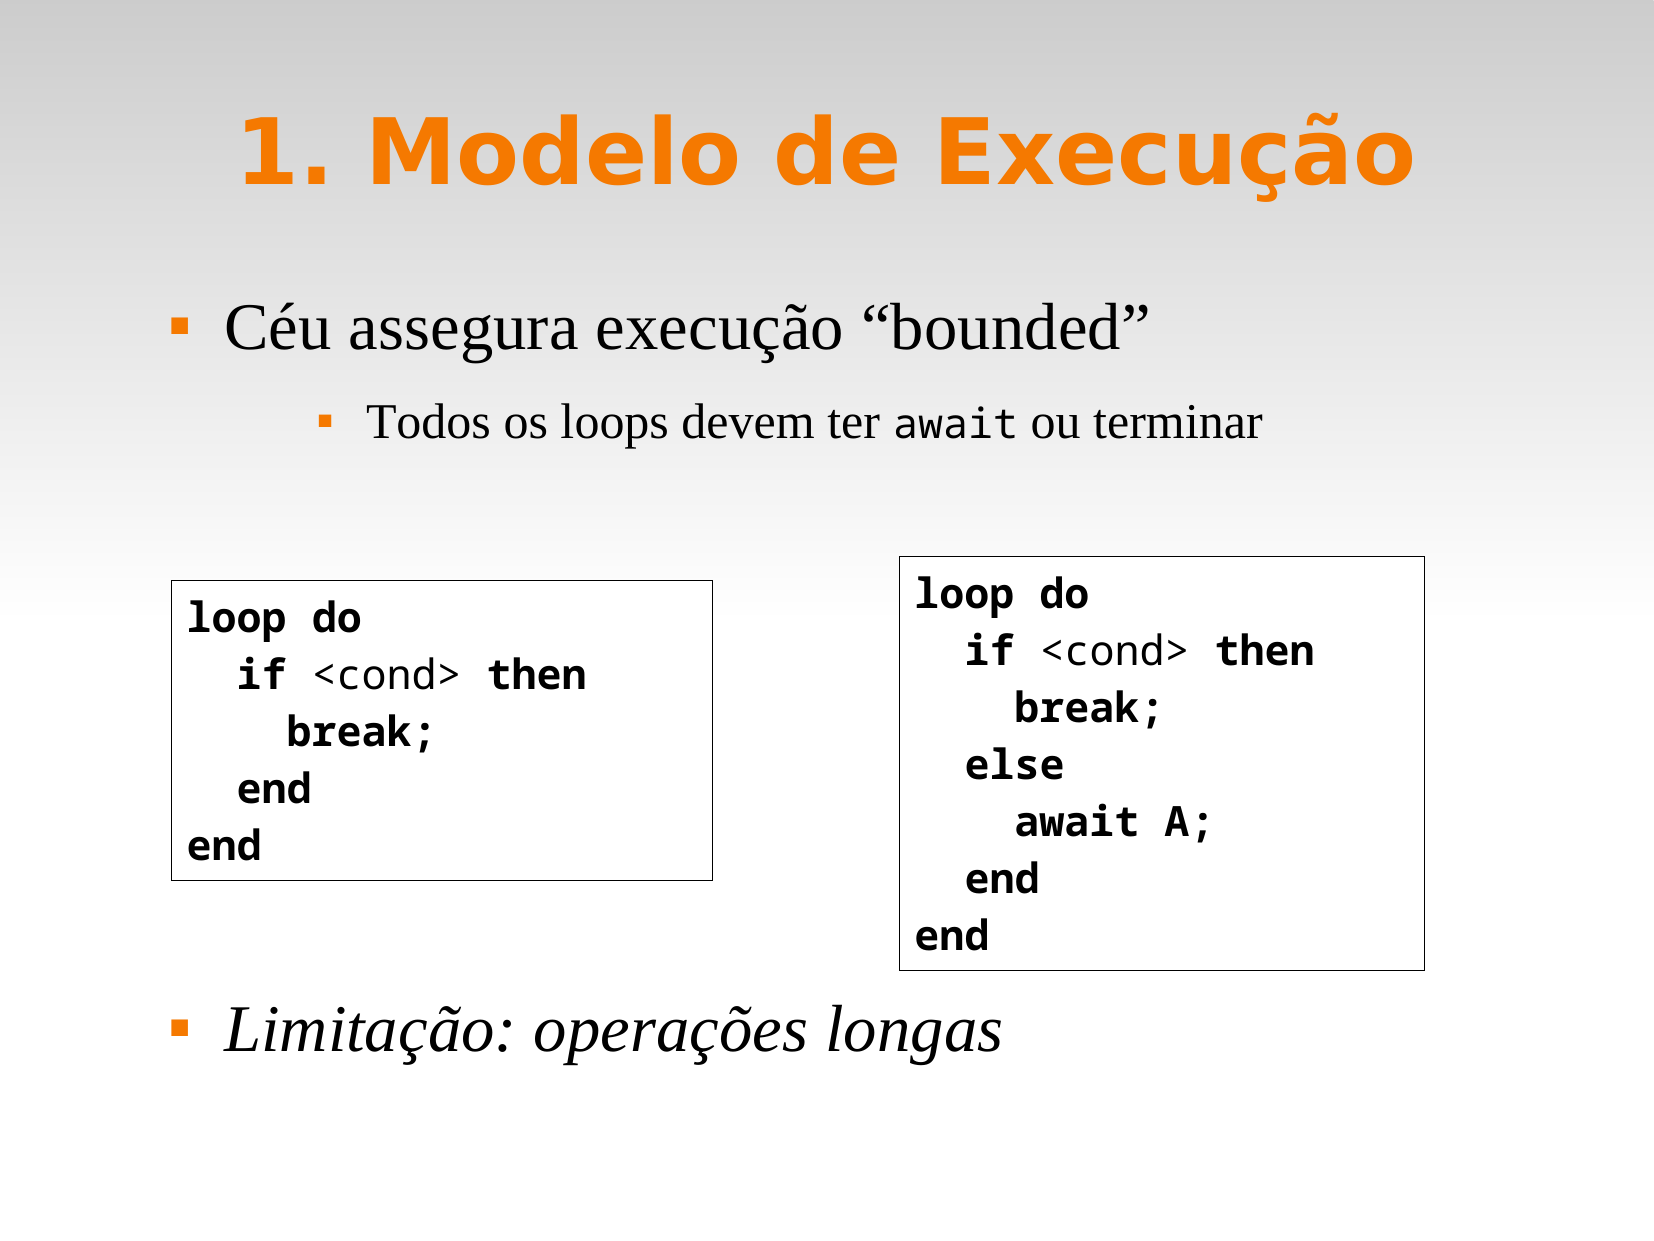

# 1. Modelo de Execução
Céu assegura execução “bounded”
Todos os loops devem ter await ou terminar
Limitação: operações longas
loop do
 if <cond> then
 break;
 else
 await A;
 end
end
loop do
 if <cond> then
 break;
 end
end